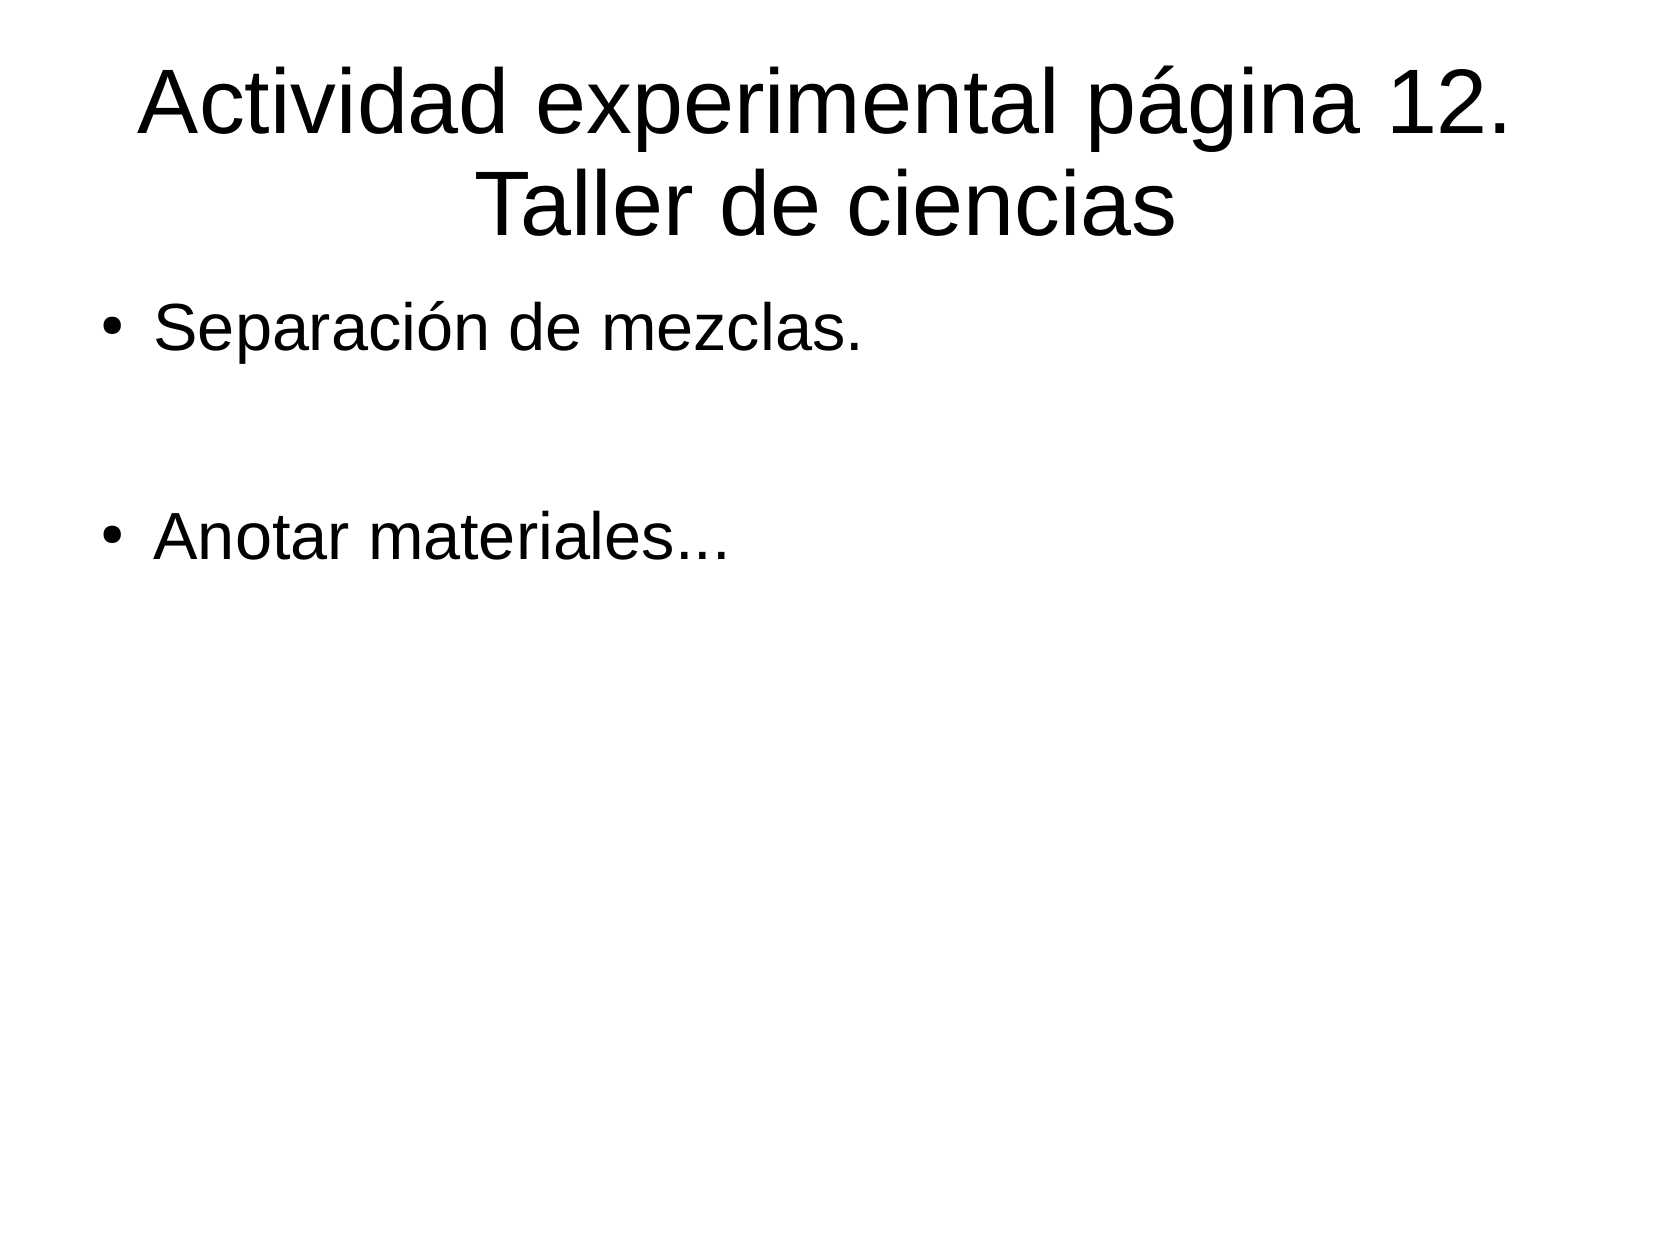

# Actividad experimental página 12. Taller de ciencias
Separación de mezclas.
Anotar materiales...